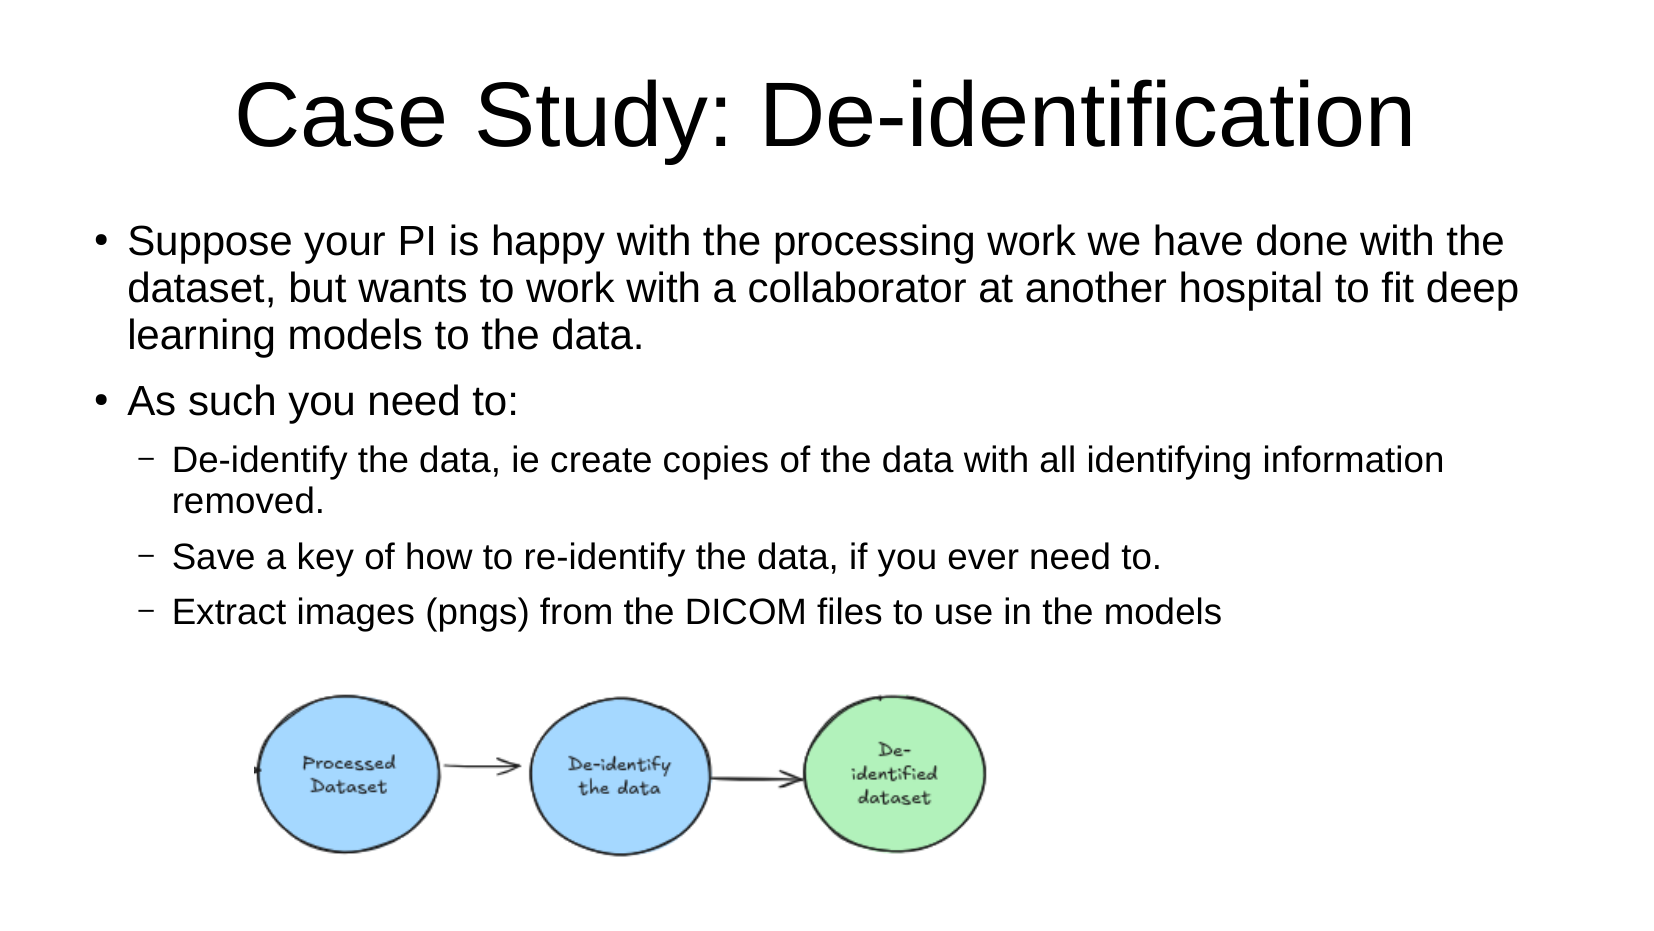

# Case Study: De-identification
Suppose your PI is happy with the processing work we have done with the dataset, but wants to work with a collaborator at another hospital to fit deep learning models to the data.
As such you need to:
De-identify the data, ie create copies of the data with all identifying information removed.
Save a key of how to re-identify the data, if you ever need to.
Extract images (pngs) from the DICOM files to use in the models